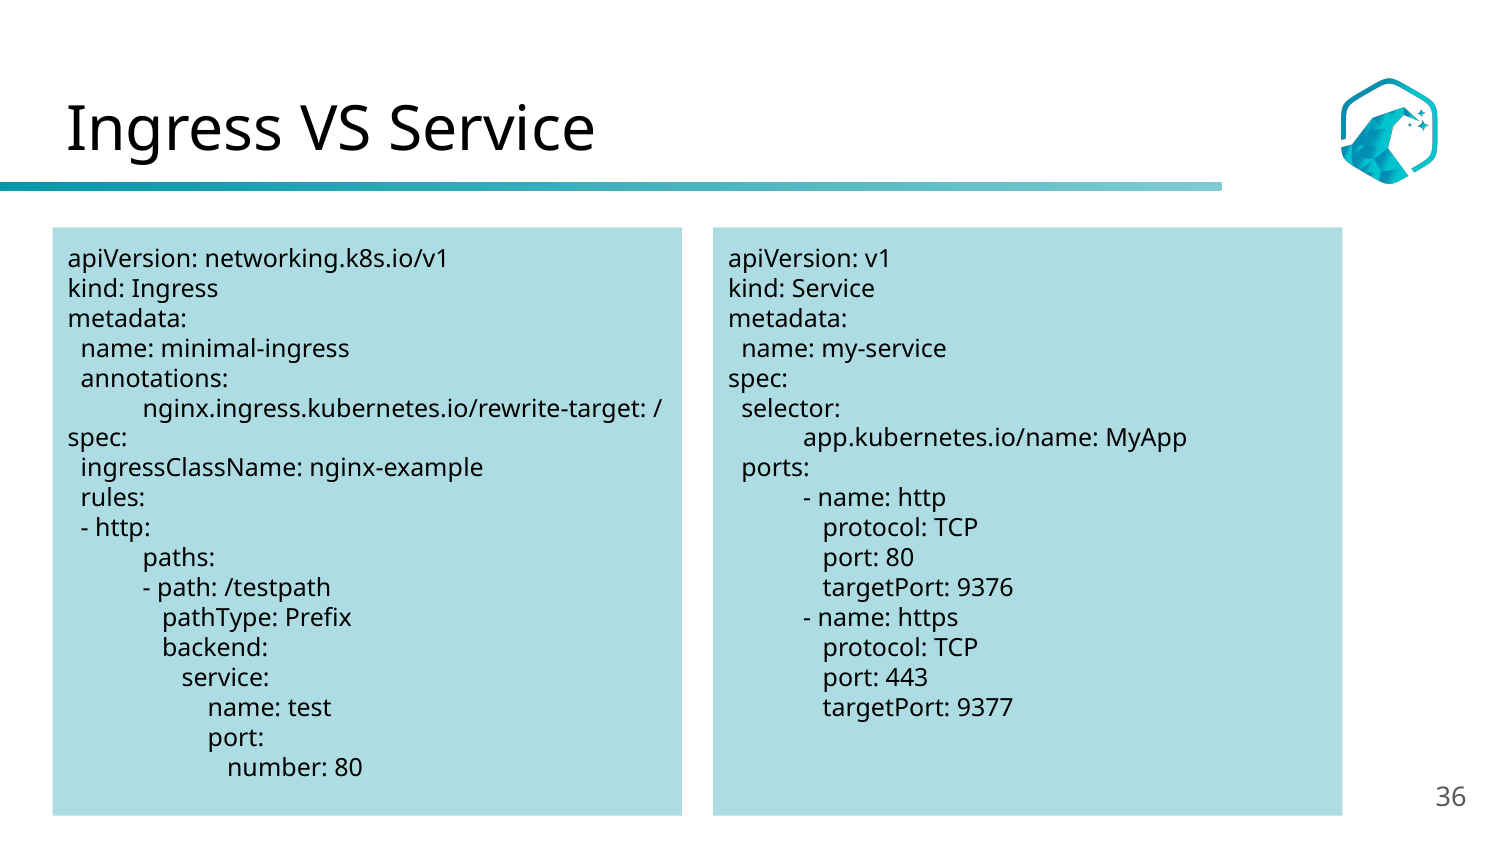

# Ingress VS Service
apiVersion: networking.k8s.io/v1
kind: Ingress
metadata:
 name: minimal-ingress
 annotations:
	nginx.ingress.kubernetes.io/rewrite-target: /
spec:
 ingressClassName: nginx-example
 rules:
 - http:
 	paths:
 	- path: /testpath
 	 pathType: Prefix
 	 backend:
 	 service:
 	 name: test
 	 port:
 	 number: 80
apiVersion: v1
kind: Service
metadata:
 name: my-service
spec:
 selector:
	app.kubernetes.io/name: MyApp
 ports:
	- name: http
 	 protocol: TCP
 	 port: 80
 	 targetPort: 9376
	- name: https
 	 protocol: TCP
 	 port: 443
 	 targetPort: 9377